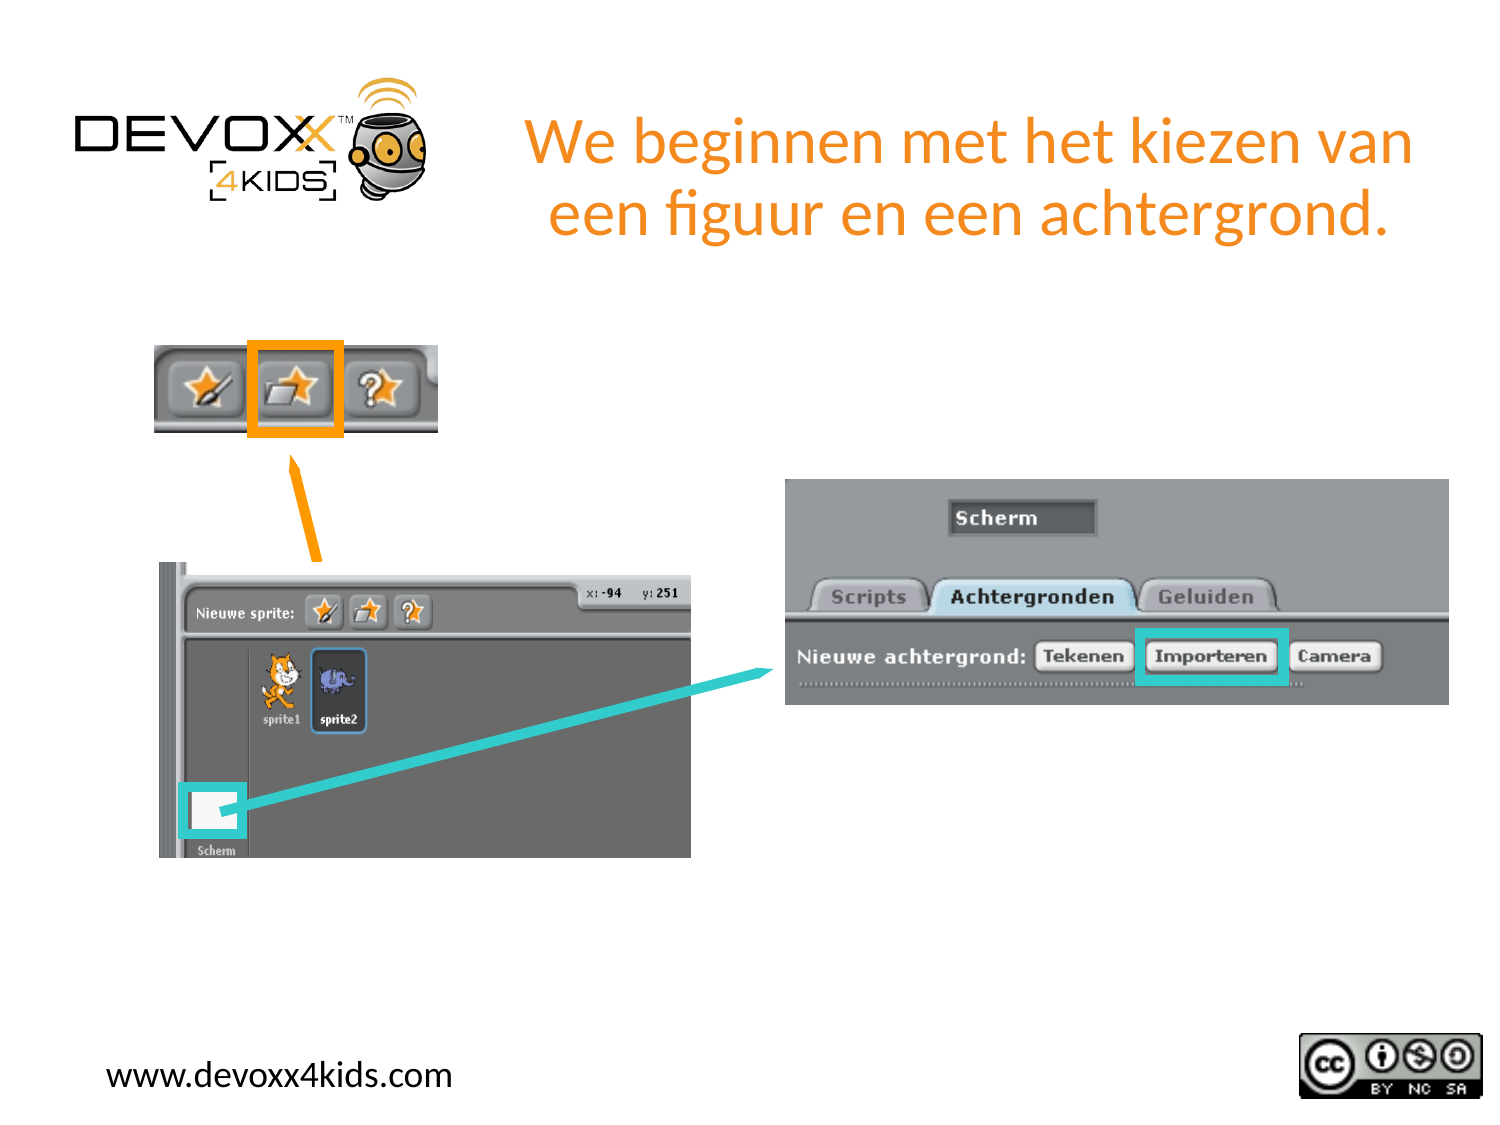

# We beginnen met het kiezen van een figuur en een achtergrond.